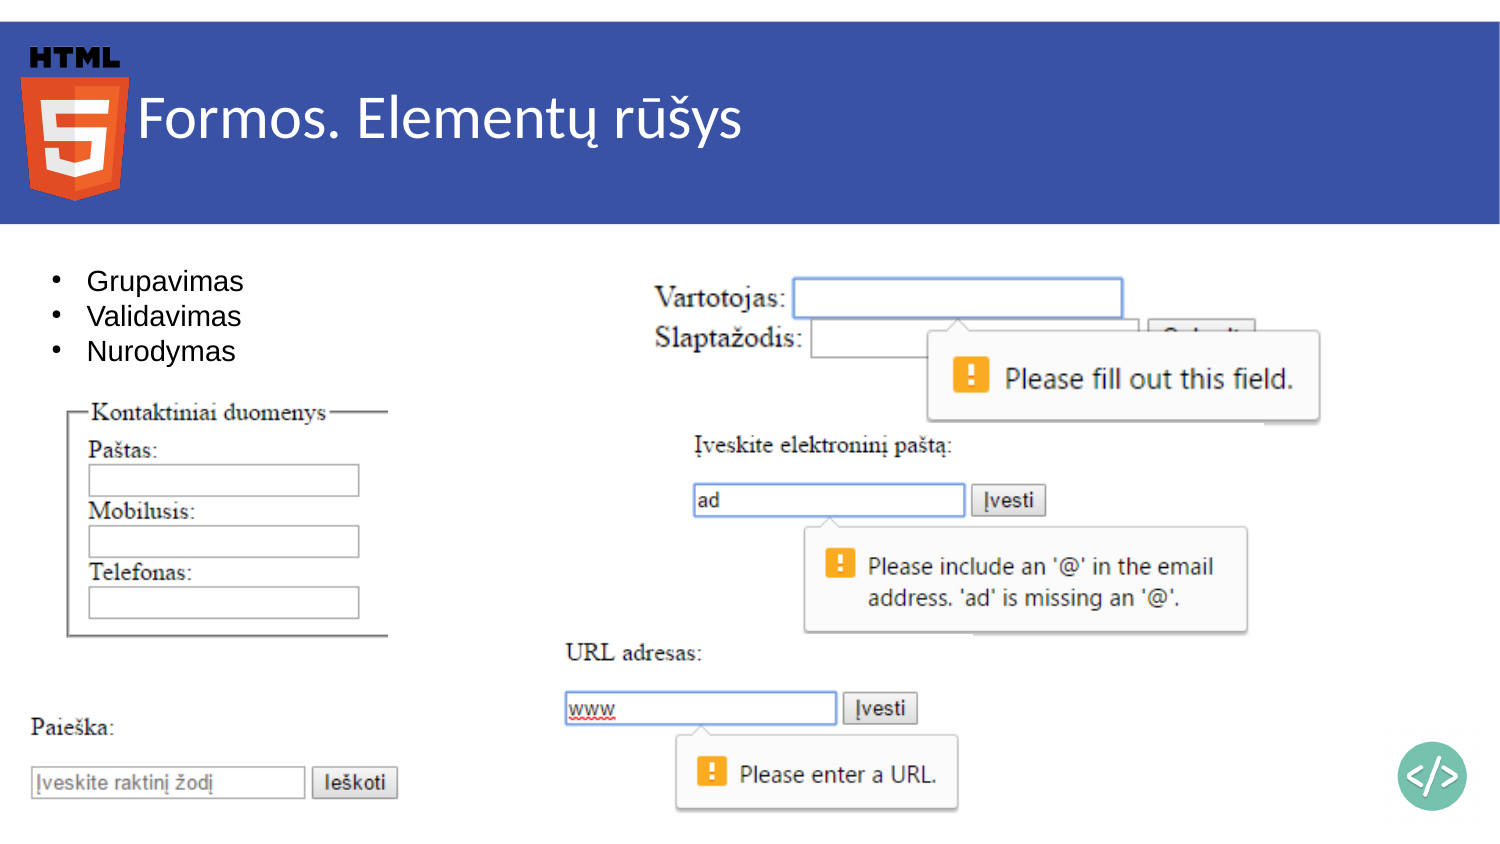

# Formos. Elementų rūšys
Grupavimas
Validavimas
Nurodymas